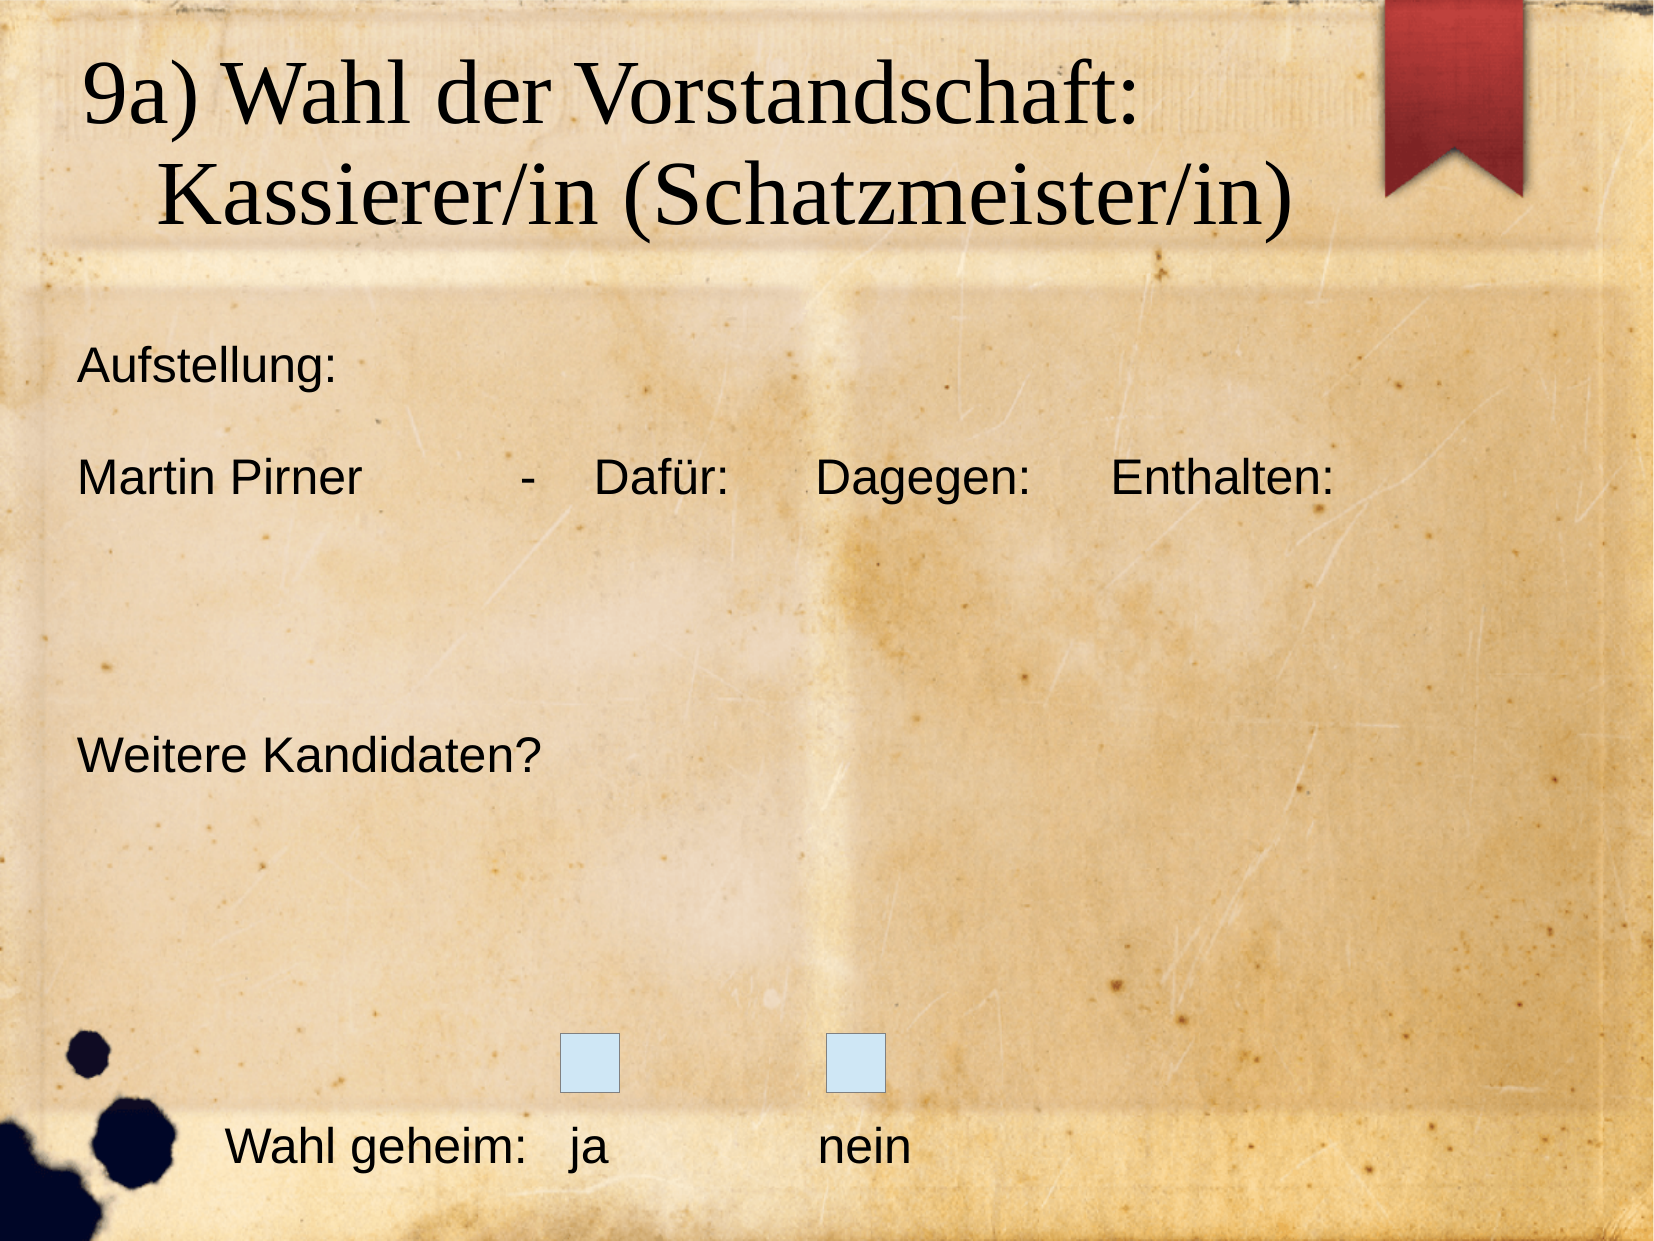

# 9a) Wahl der Vorstandschaft: Kassierer/in (Schatzmeister/in)
Aufstellung:
Martin Pirner			-	Dafür:		Dagegen:		Enthalten:
Weitere Kandidaten?
		Wahl geheim: ja nein